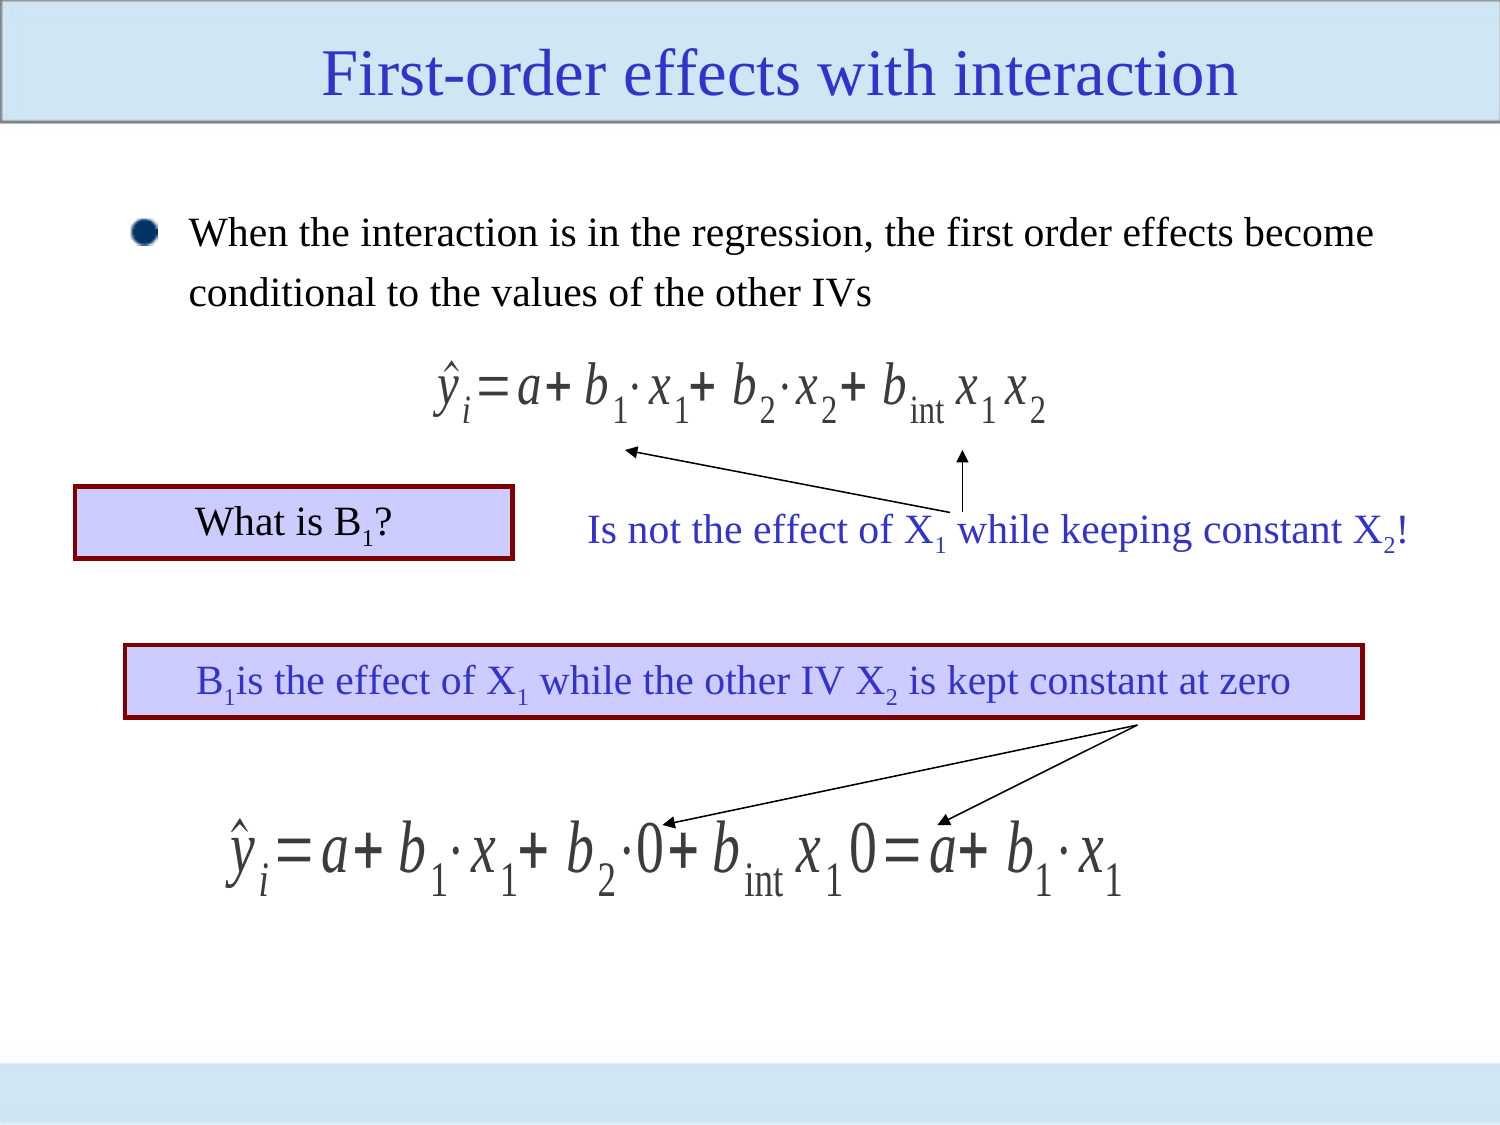

# First-order effects with interaction
When the interaction is in the regression, the first order effects become conditional to the values of the other IVs
What is B1?
Is not the effect of X1 while keeping constant X2!
B1is the effect of X1 while the other IV X2 is kept constant at zero